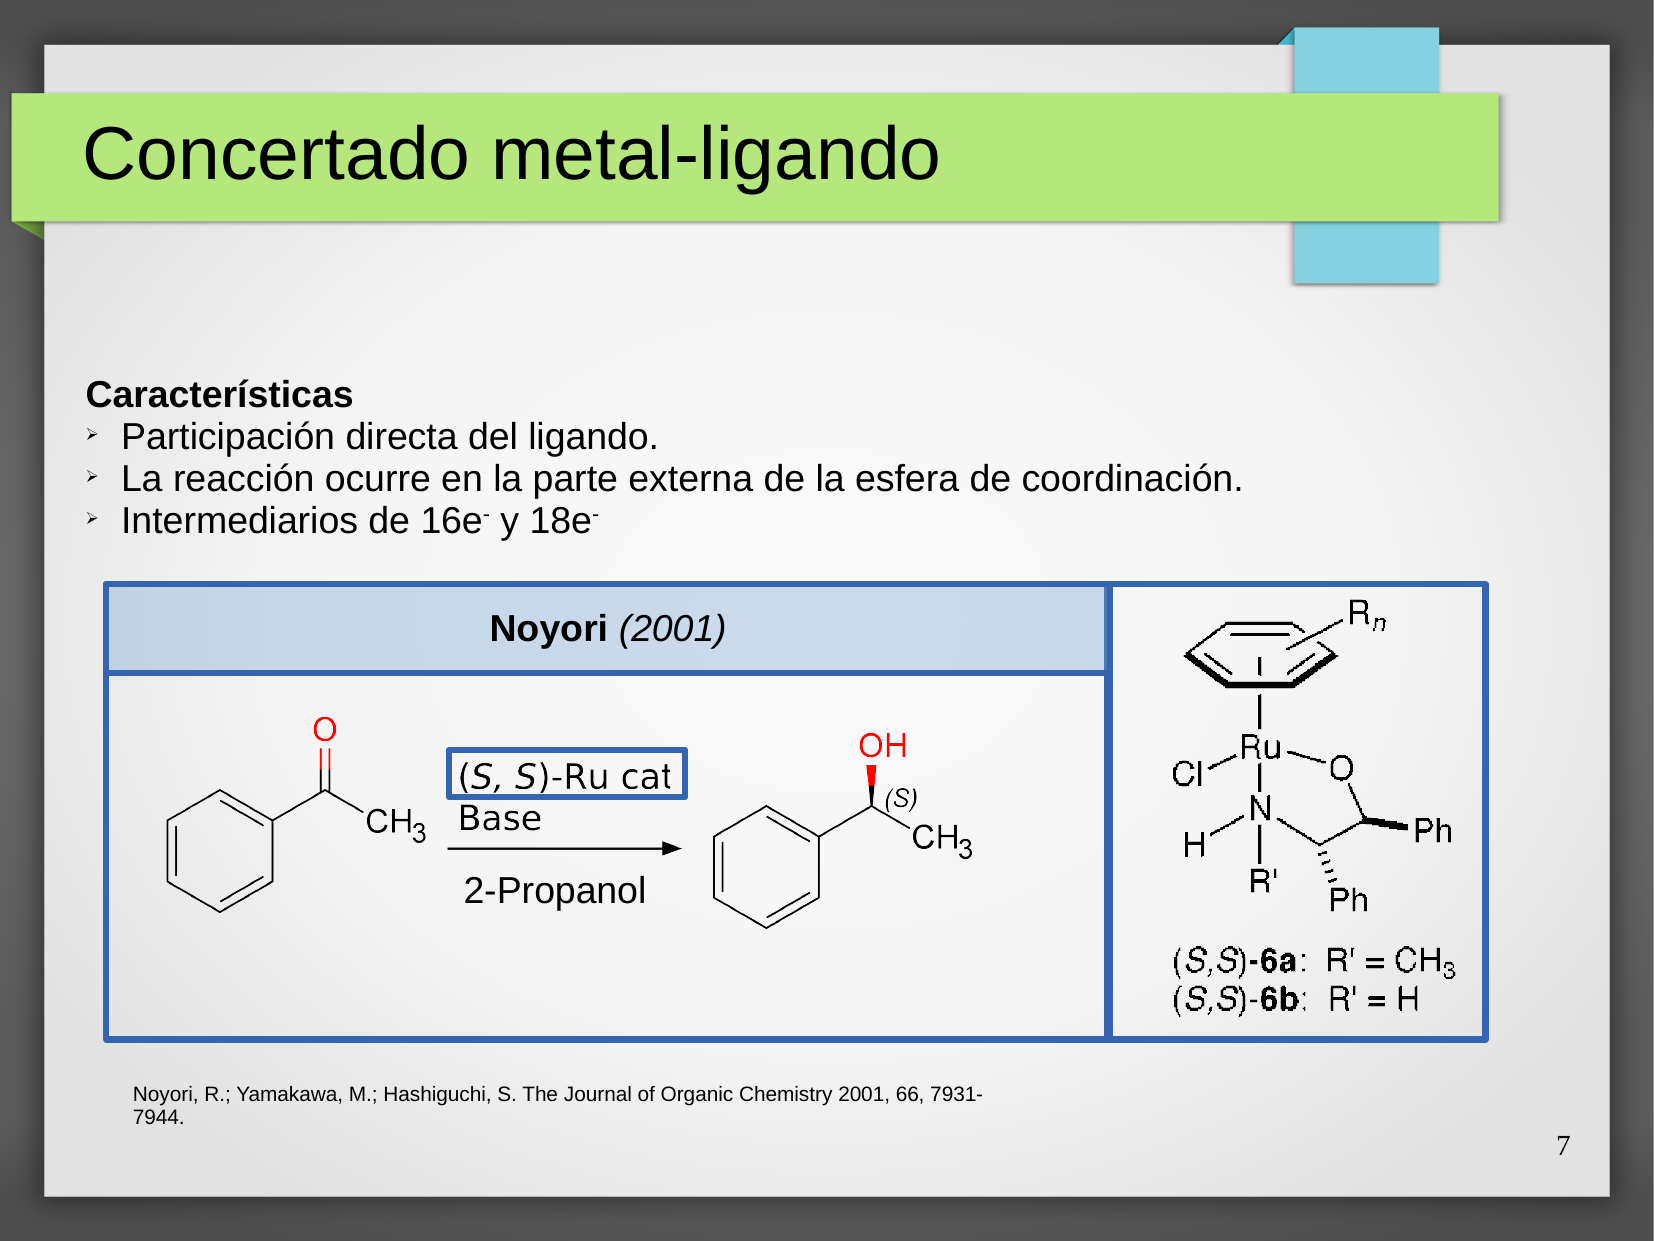

# Concertado metal-ligando
Características
Participación directa del ligando.
La reacción ocurre en la parte externa de la esfera de coordinación.
Intermediarios de 16e- y 18e-
Noyori (2001)
2-Propanol
Noyori, R.; Yamakawa, M.; Hashiguchi, S. The Journal of Organic Chemistry 2001, 66, 7931-7944.
7